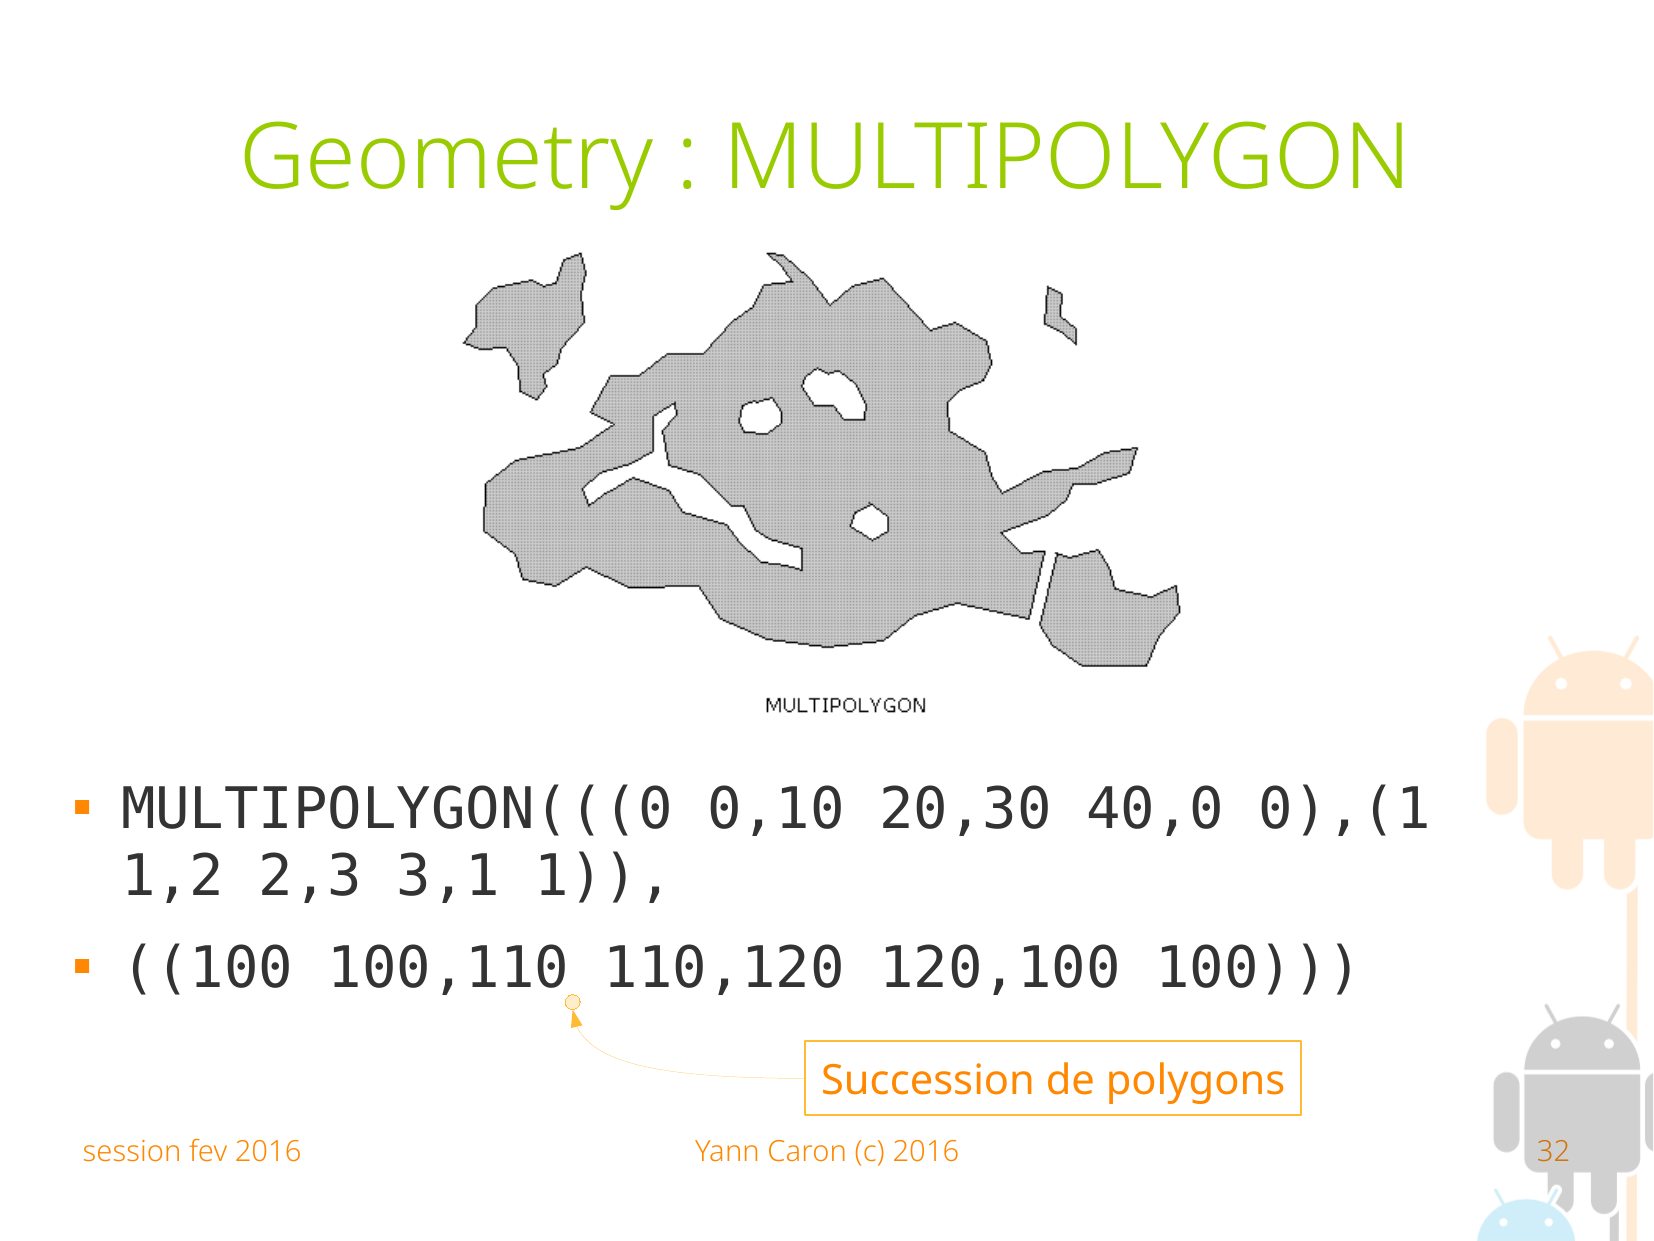

# Geometry : MULTIPOLYGON
MULTIPOLYGON(((0 0,10 20,30 40,0 0),(1 1,2 2,3 3,1 1)),
((100 100,110 110,120 120,100 100)))
Succession de polygons
session fev 2016
Yann Caron (c) 2016
32